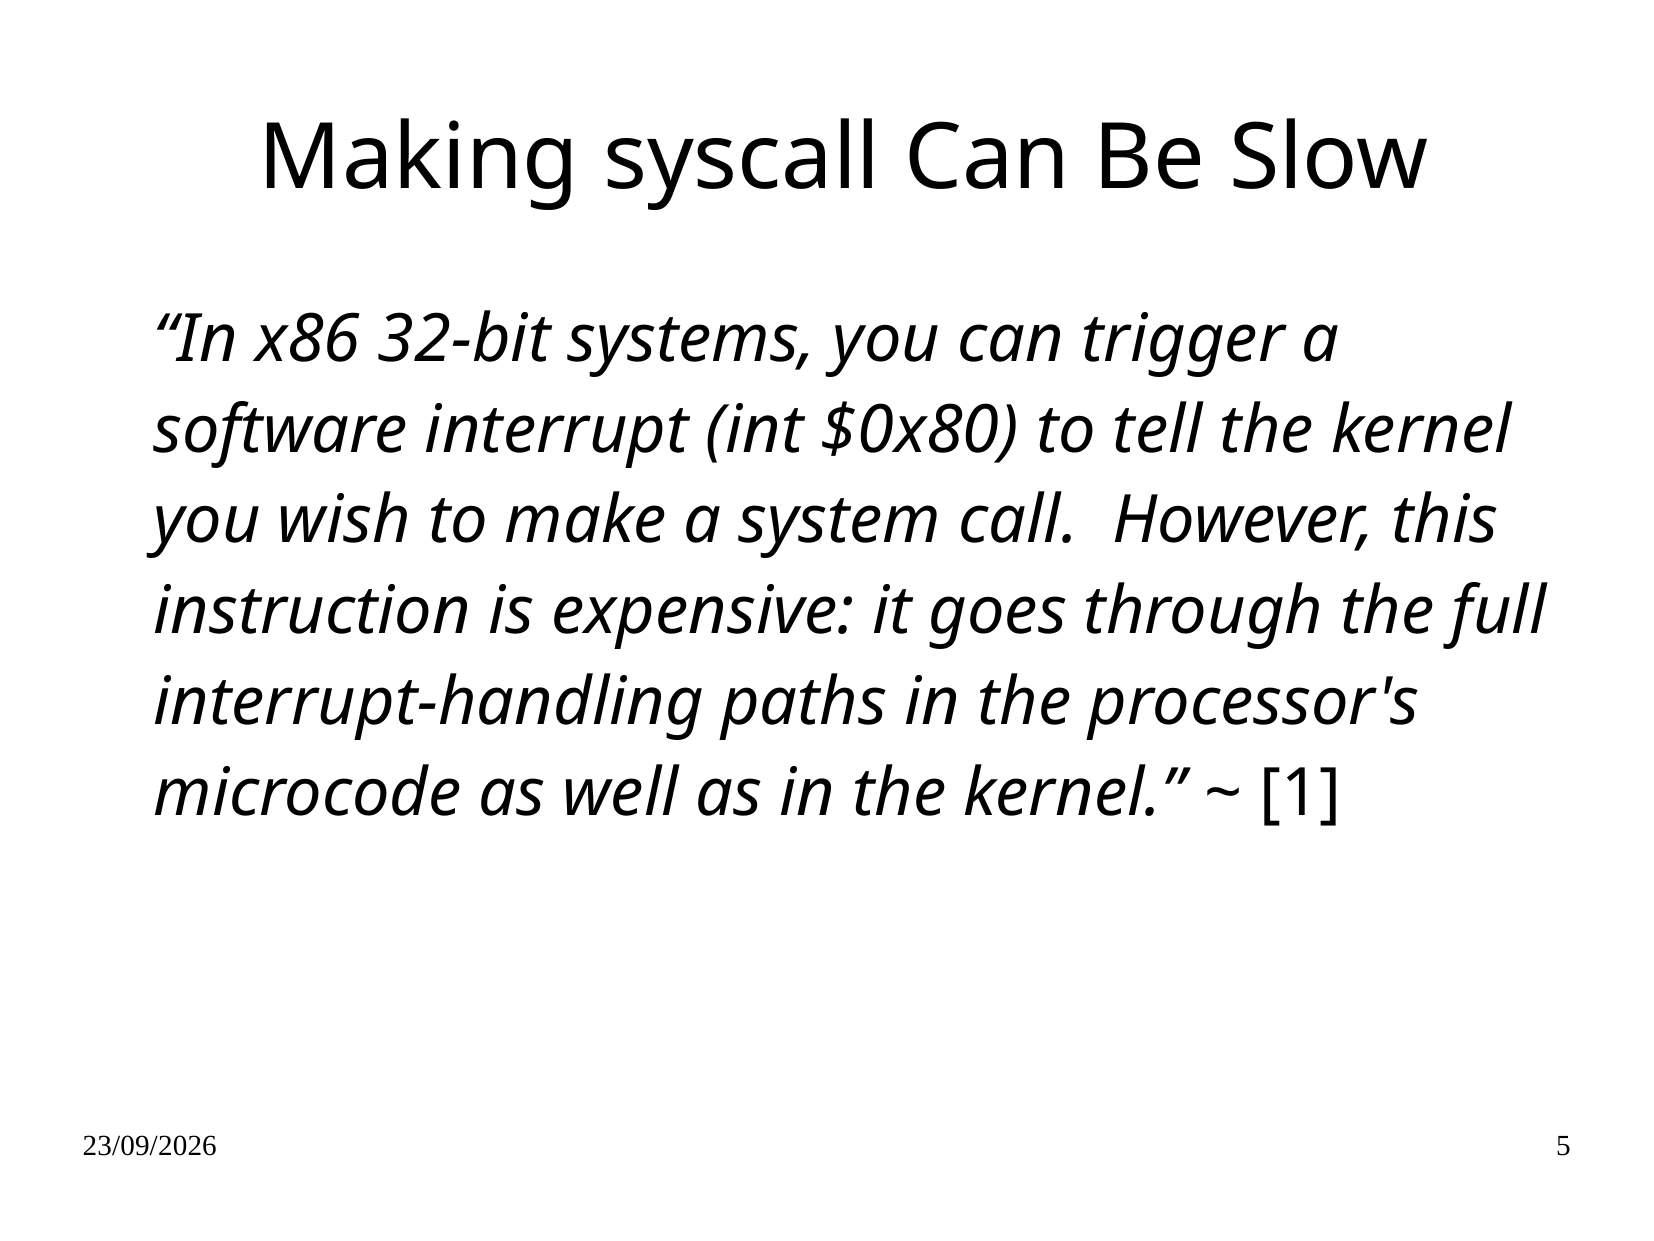

# Making syscall Can Be Slow
“In x86 32-bit systems, you can trigger a software interrupt (int $0x80) to tell the kernel you wish to make a system call. However, this instruction is expensive: it goes through the full interrupt-handling paths in the processor's microcode as well as in the kernel.” ~ [1]
5